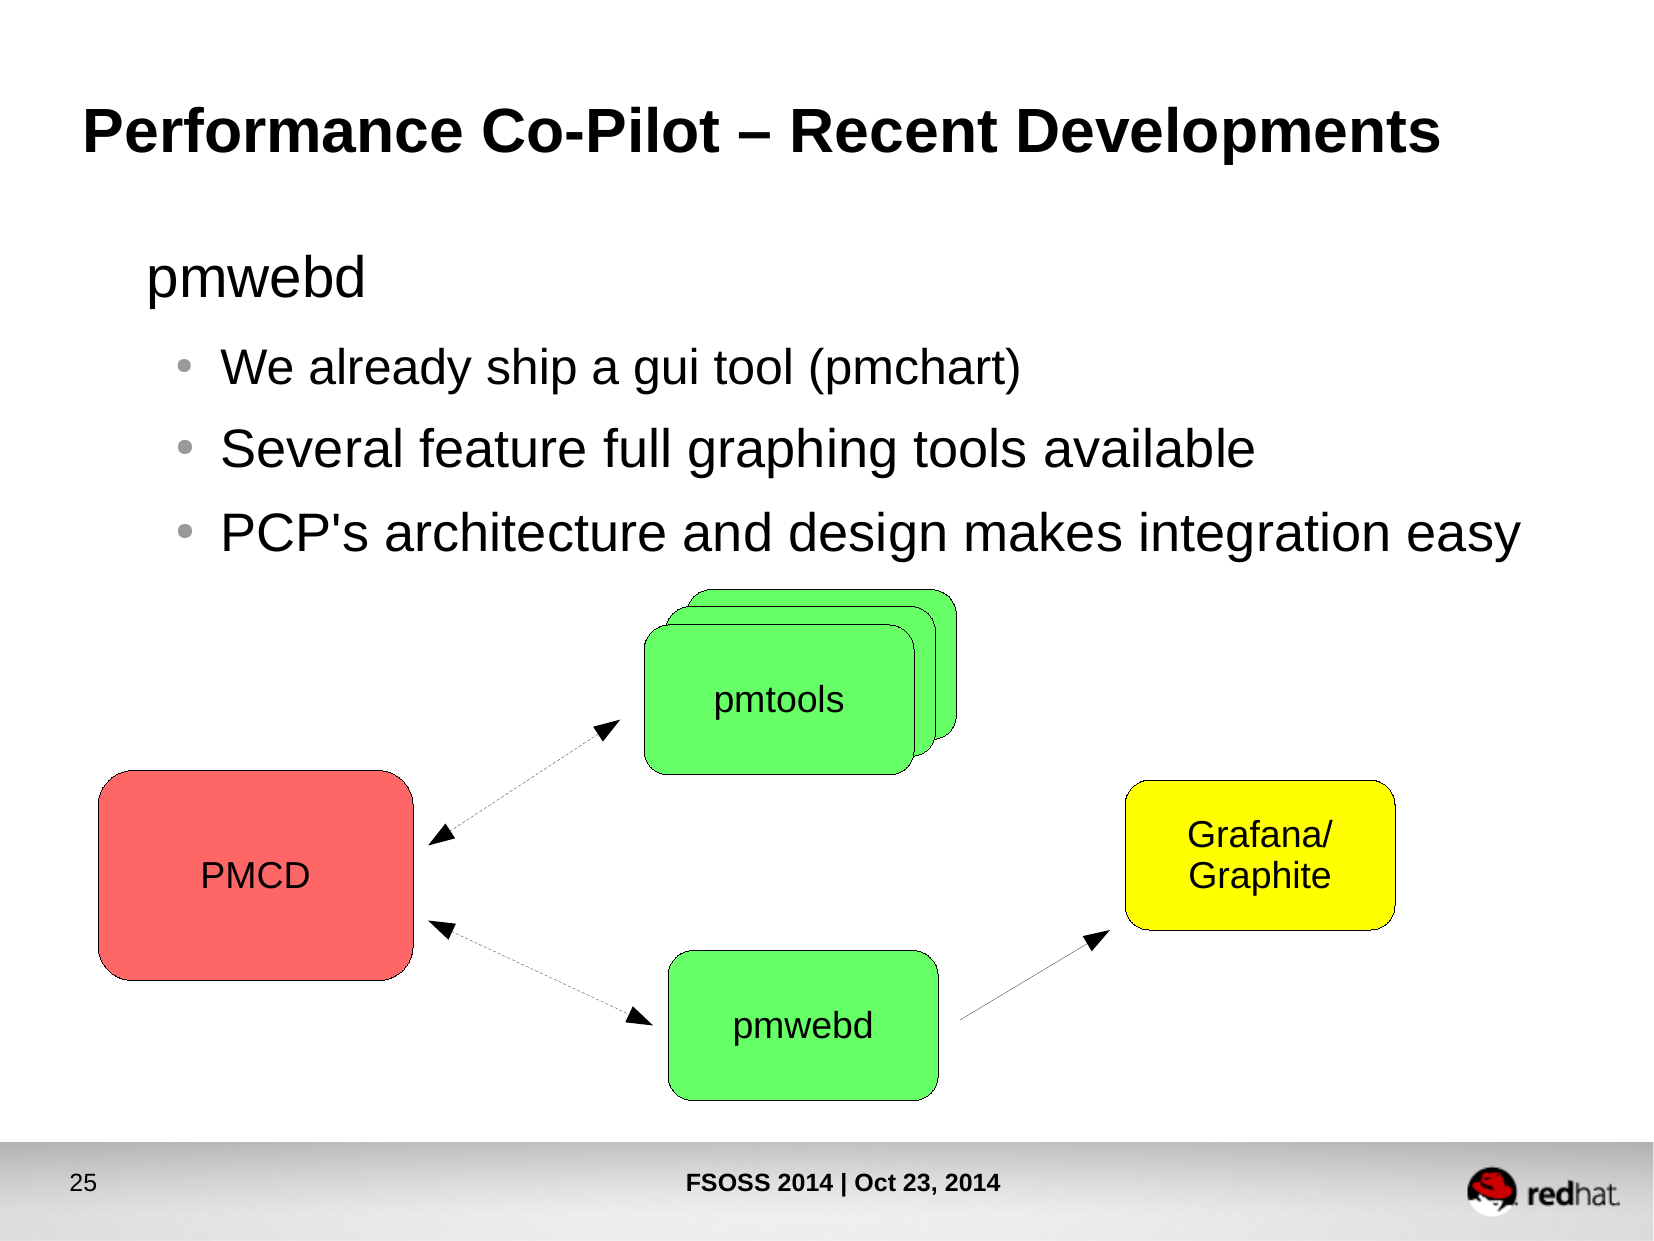

# Performance Co-Pilot – Recent Developments
pmwebd
We already ship a gui tool (pmchart)
Several feature full graphing tools available
PCP's architecture and design makes integration easy
pmtools
PMCD
Grafana/
Graphite
pmwebd